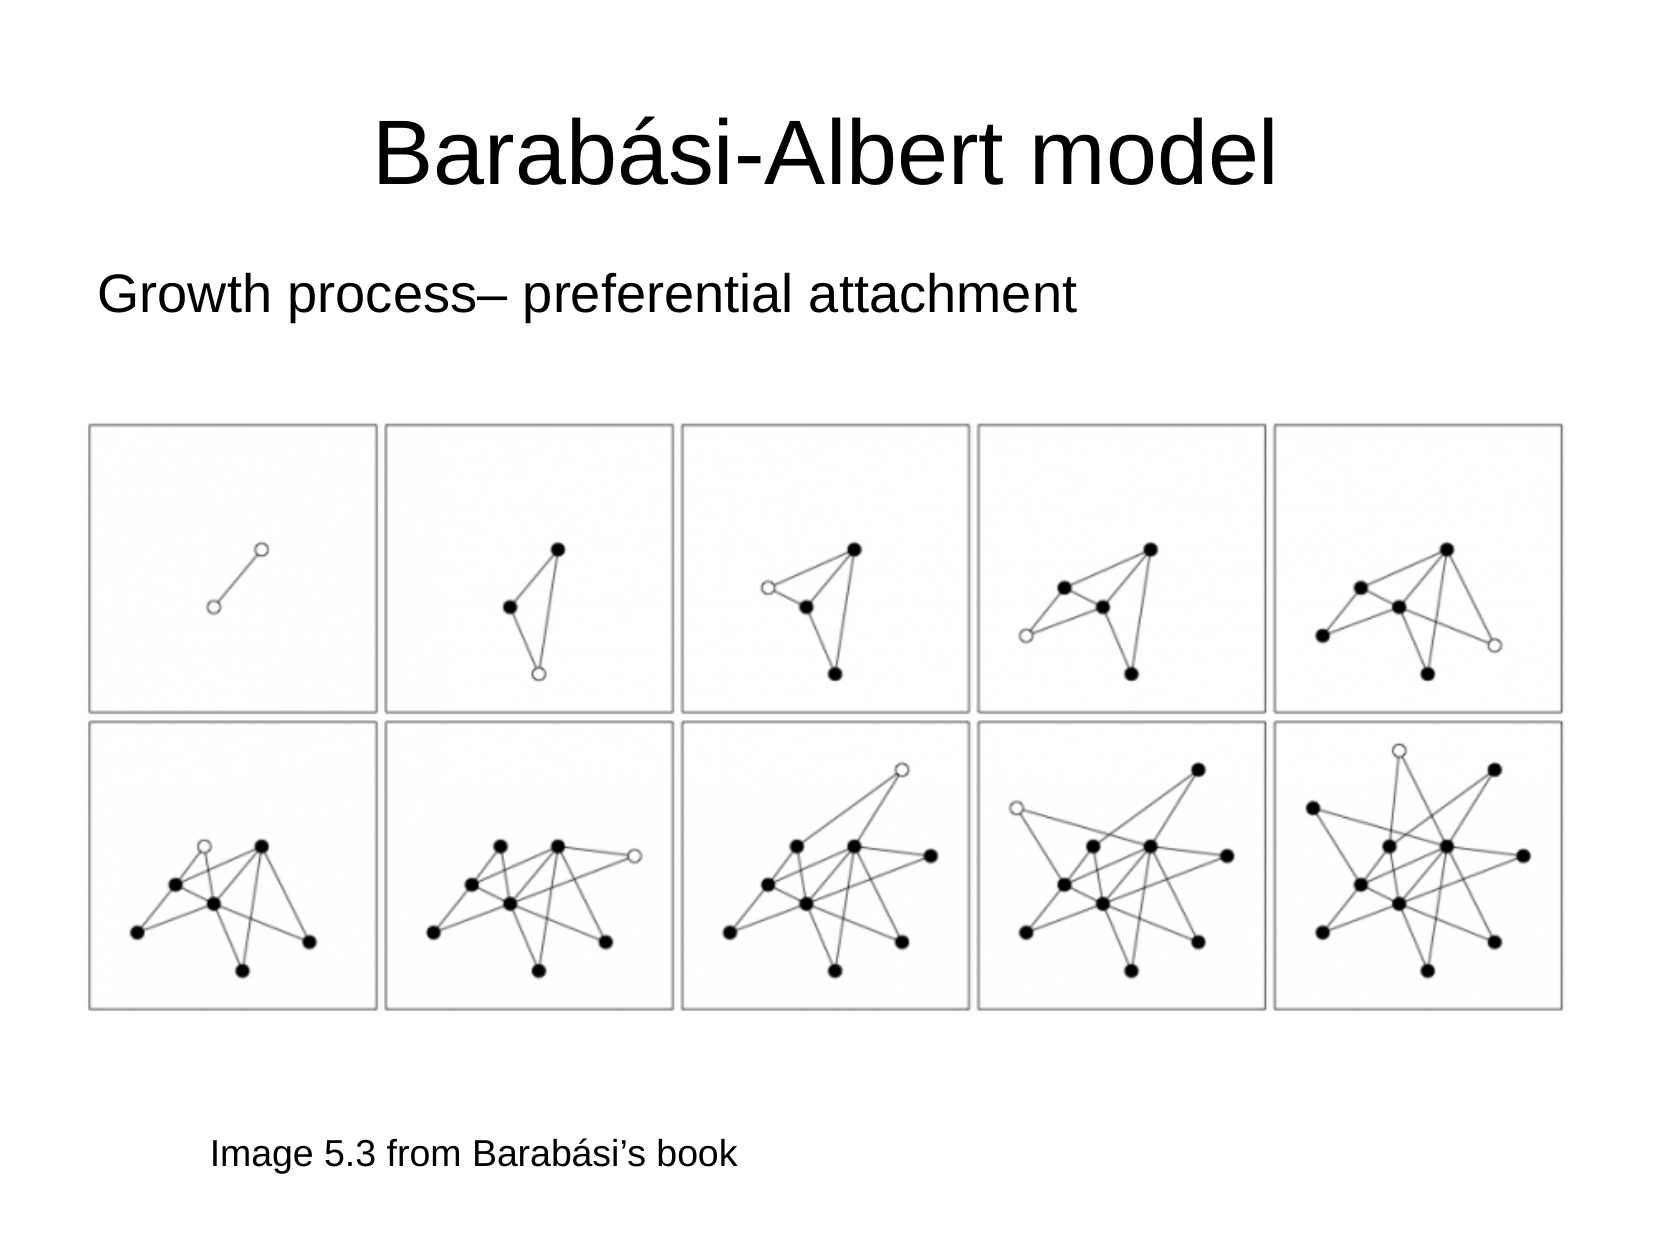

# Barabási-Albert model
Growth process– preferential attachment
Image 5.3 from Barabási’s book